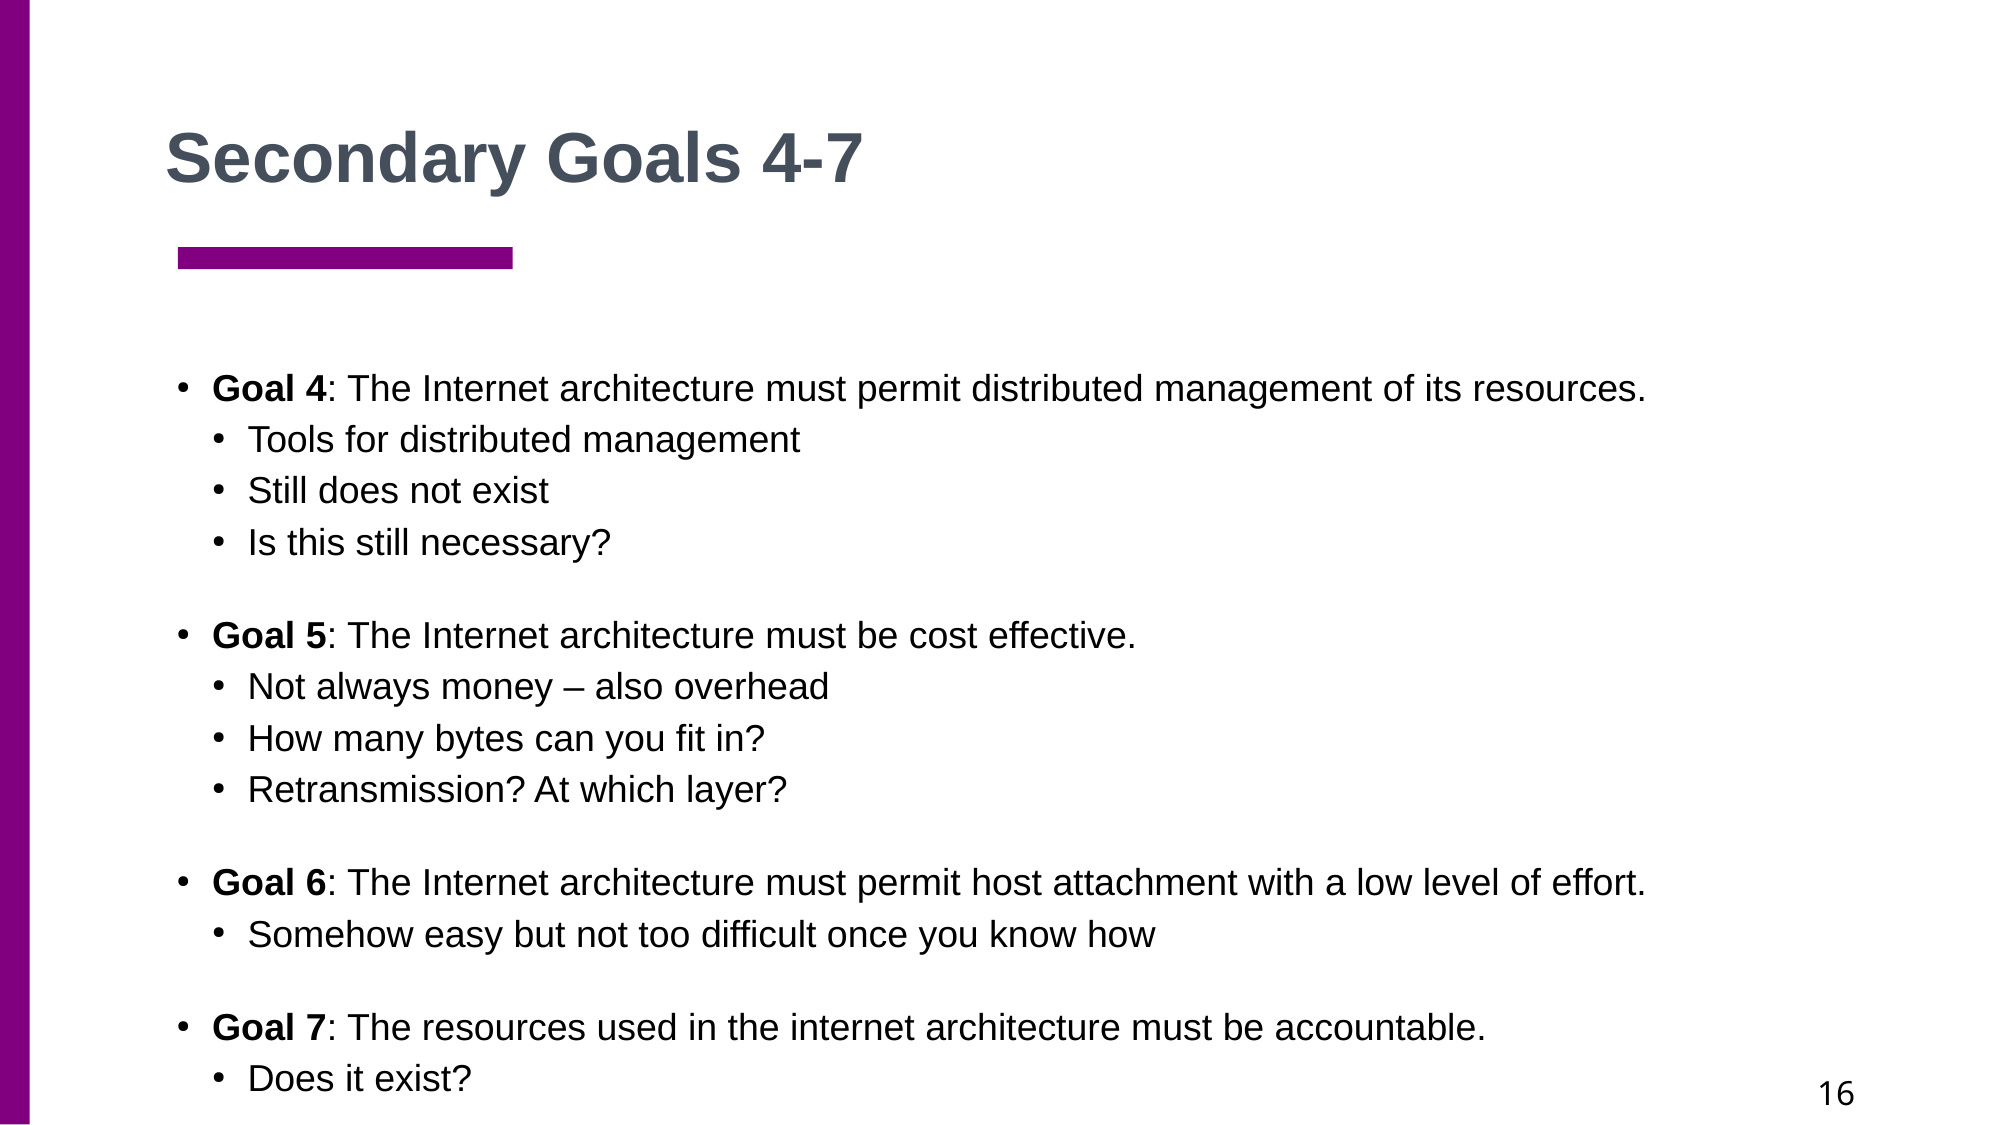

Secondary Goals 4-7
Goal 4: The Internet architecture must permit distributed management of its resources.
Tools for distributed management
Still does not exist
Is this still necessary?
Goal 5: The Internet architecture must be cost effective.
Not always money – also overhead
How many bytes can you fit in?
Retransmission? At which layer?
Goal 6: The Internet architecture must permit host attachment with a low level of effort.
Somehow easy but not too difficult once you know how
Goal 7: The resources used in the internet architecture must be accountable.
Does it exist?